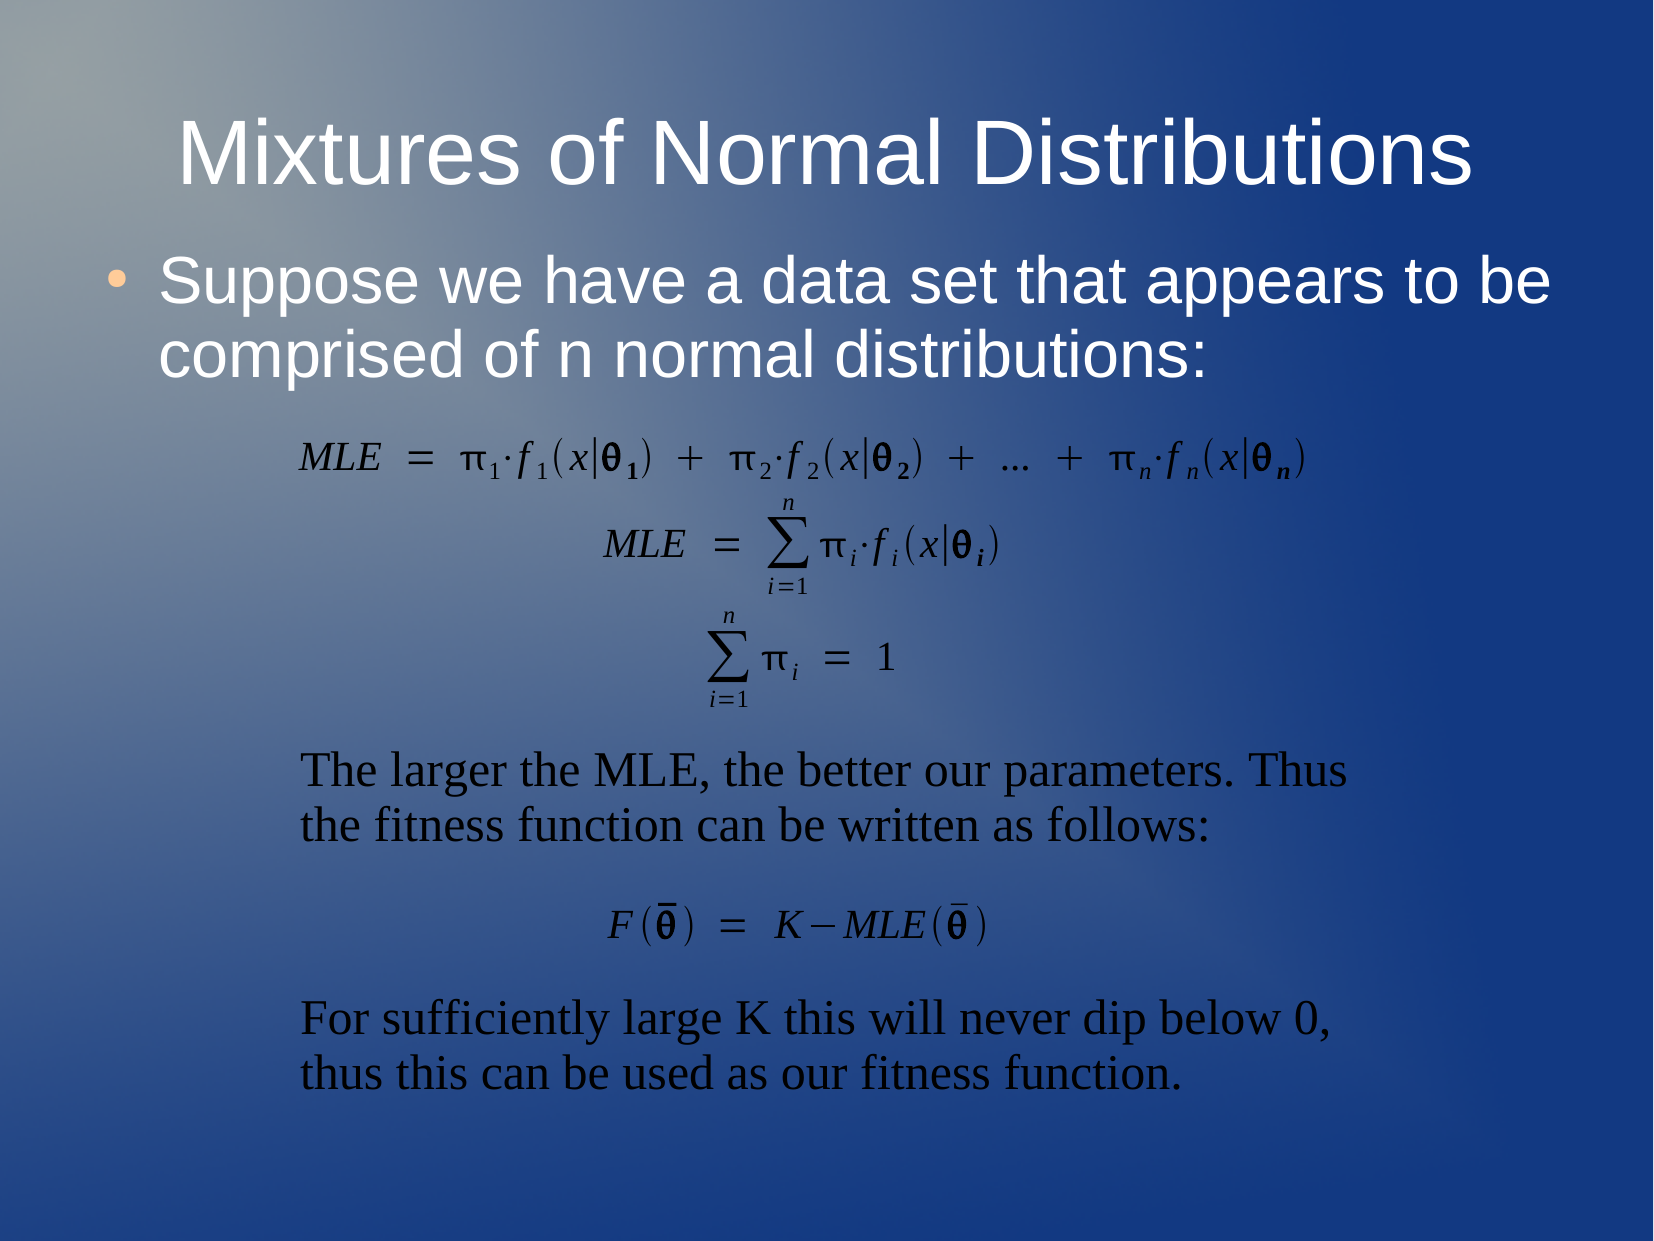

# Mixtures of Normal Distributions
Suppose we have a data set that appears to be comprised of n normal distributions:
The larger the MLE, the better our parameters. Thus the fitness function can be written as follows:
For sufficiently large K this will never dip below 0, thus this can be used as our fitness function.